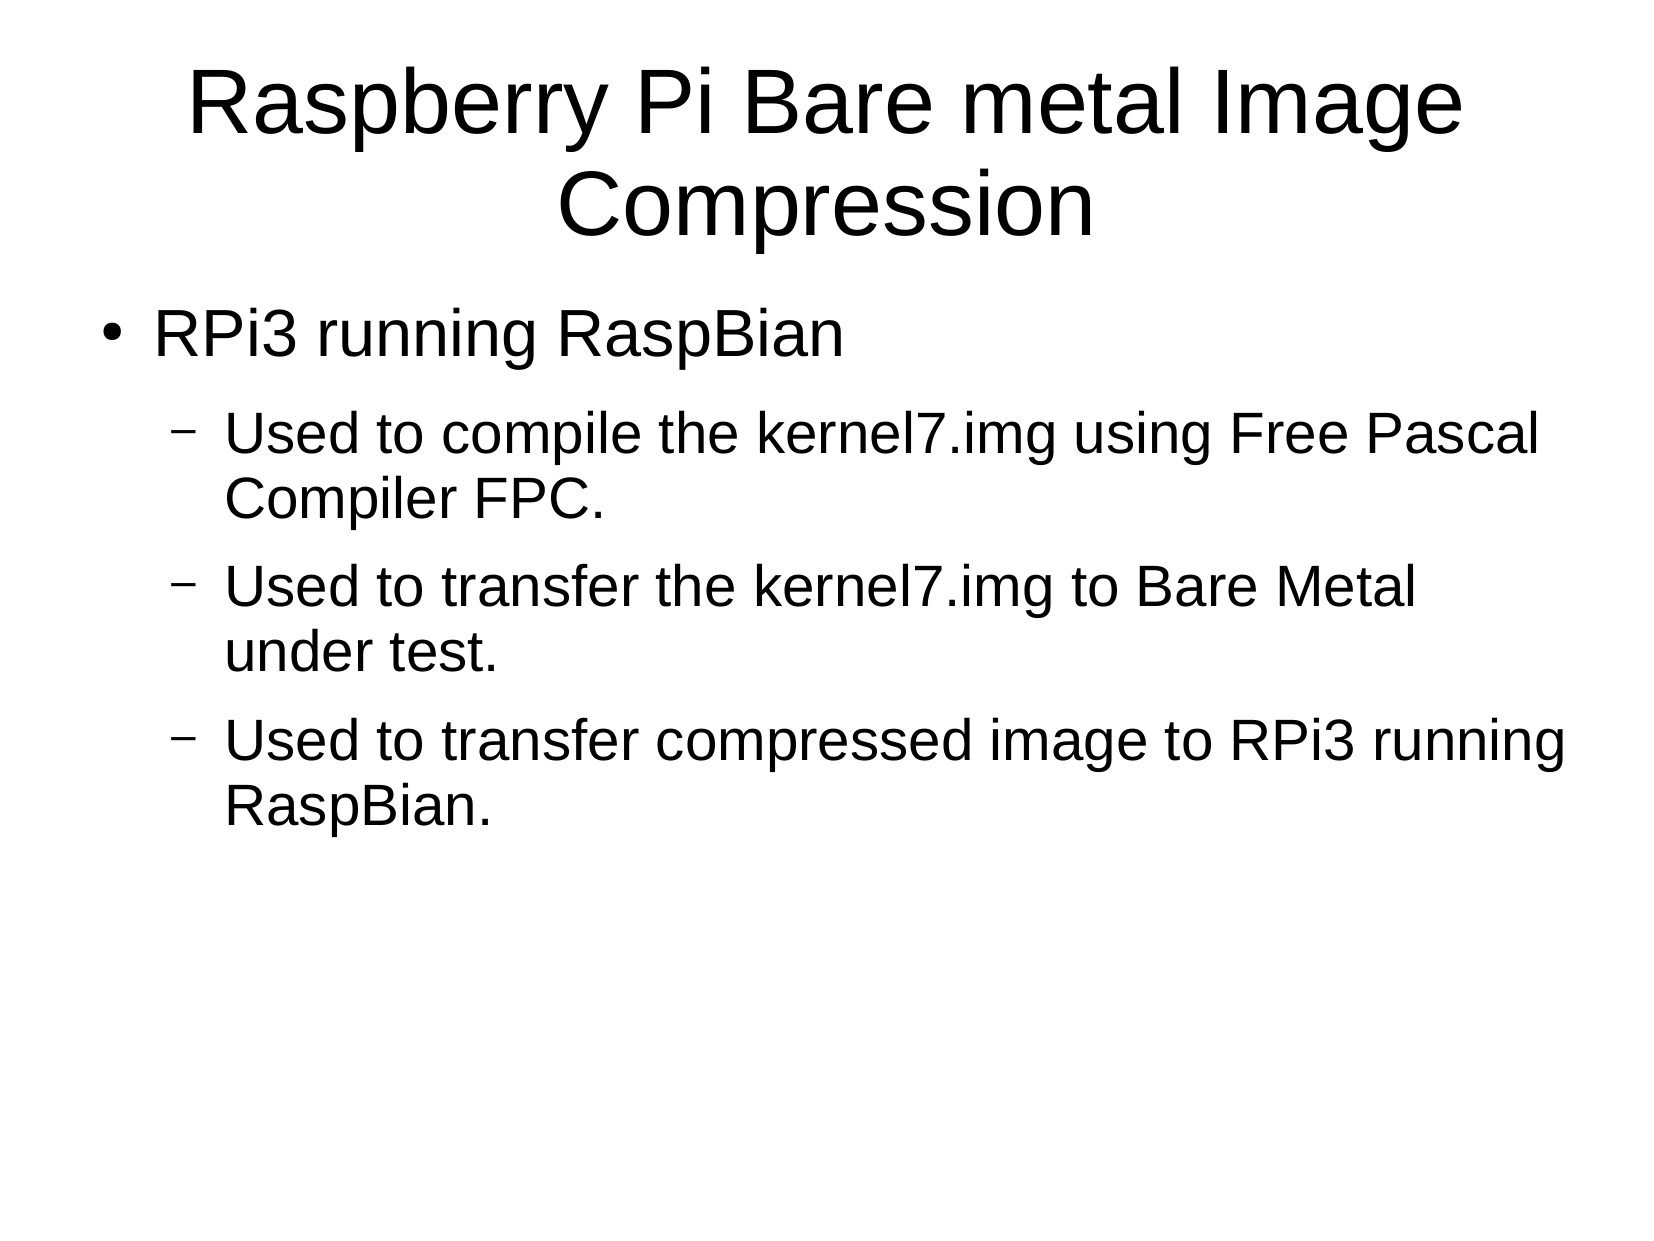

# Raspberry Pi Bare metal Image Compression
RPi3 running RaspBian
Used to compile the kernel7.img using Free Pascal Compiler FPC.
Used to transfer the kernel7.img to Bare Metal under test.
Used to transfer compressed image to RPi3 running RaspBian.